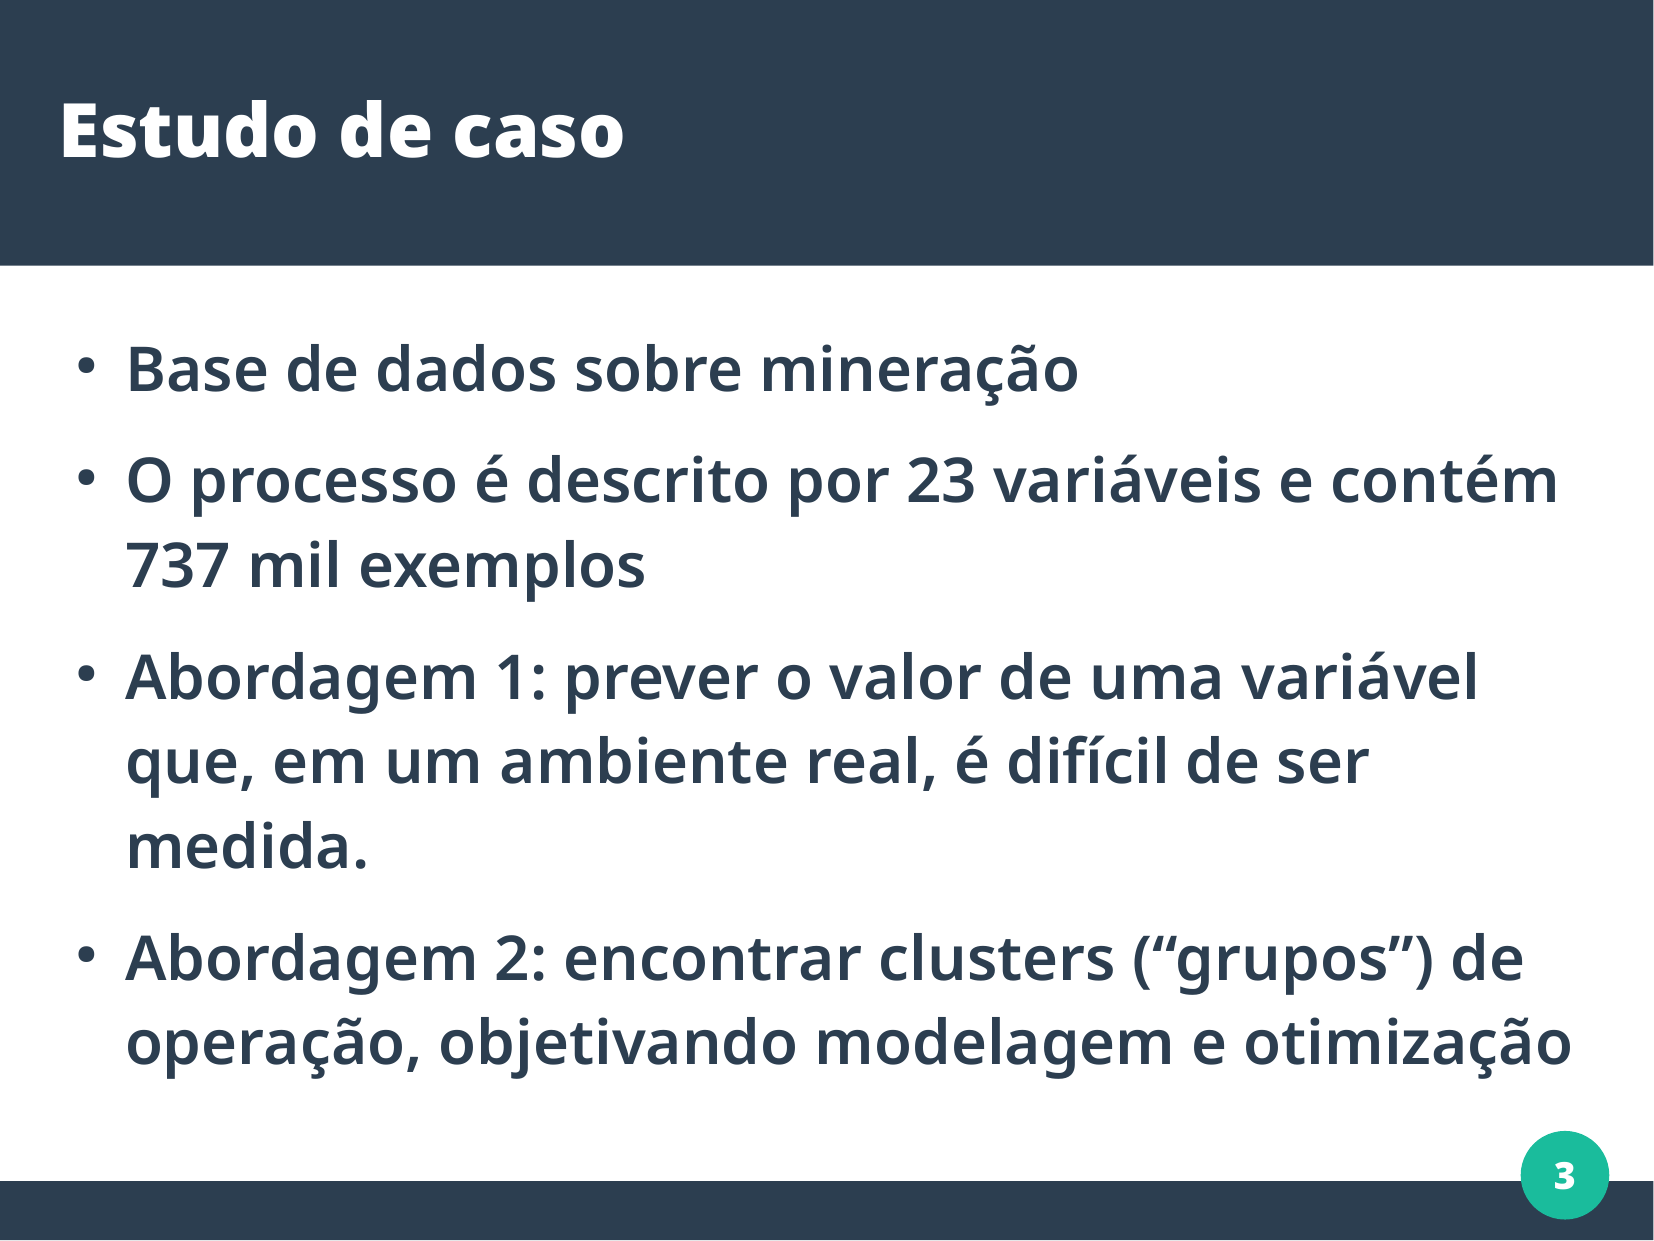

# Estudo de caso
Base de dados sobre mineração
O processo é descrito por 23 variáveis e contém 737 mil exemplos
Abordagem 1: prever o valor de uma variável que, em um ambiente real, é difícil de ser medida.
Abordagem 2: encontrar clusters (“grupos”) de operação, objetivando modelagem e otimização
3